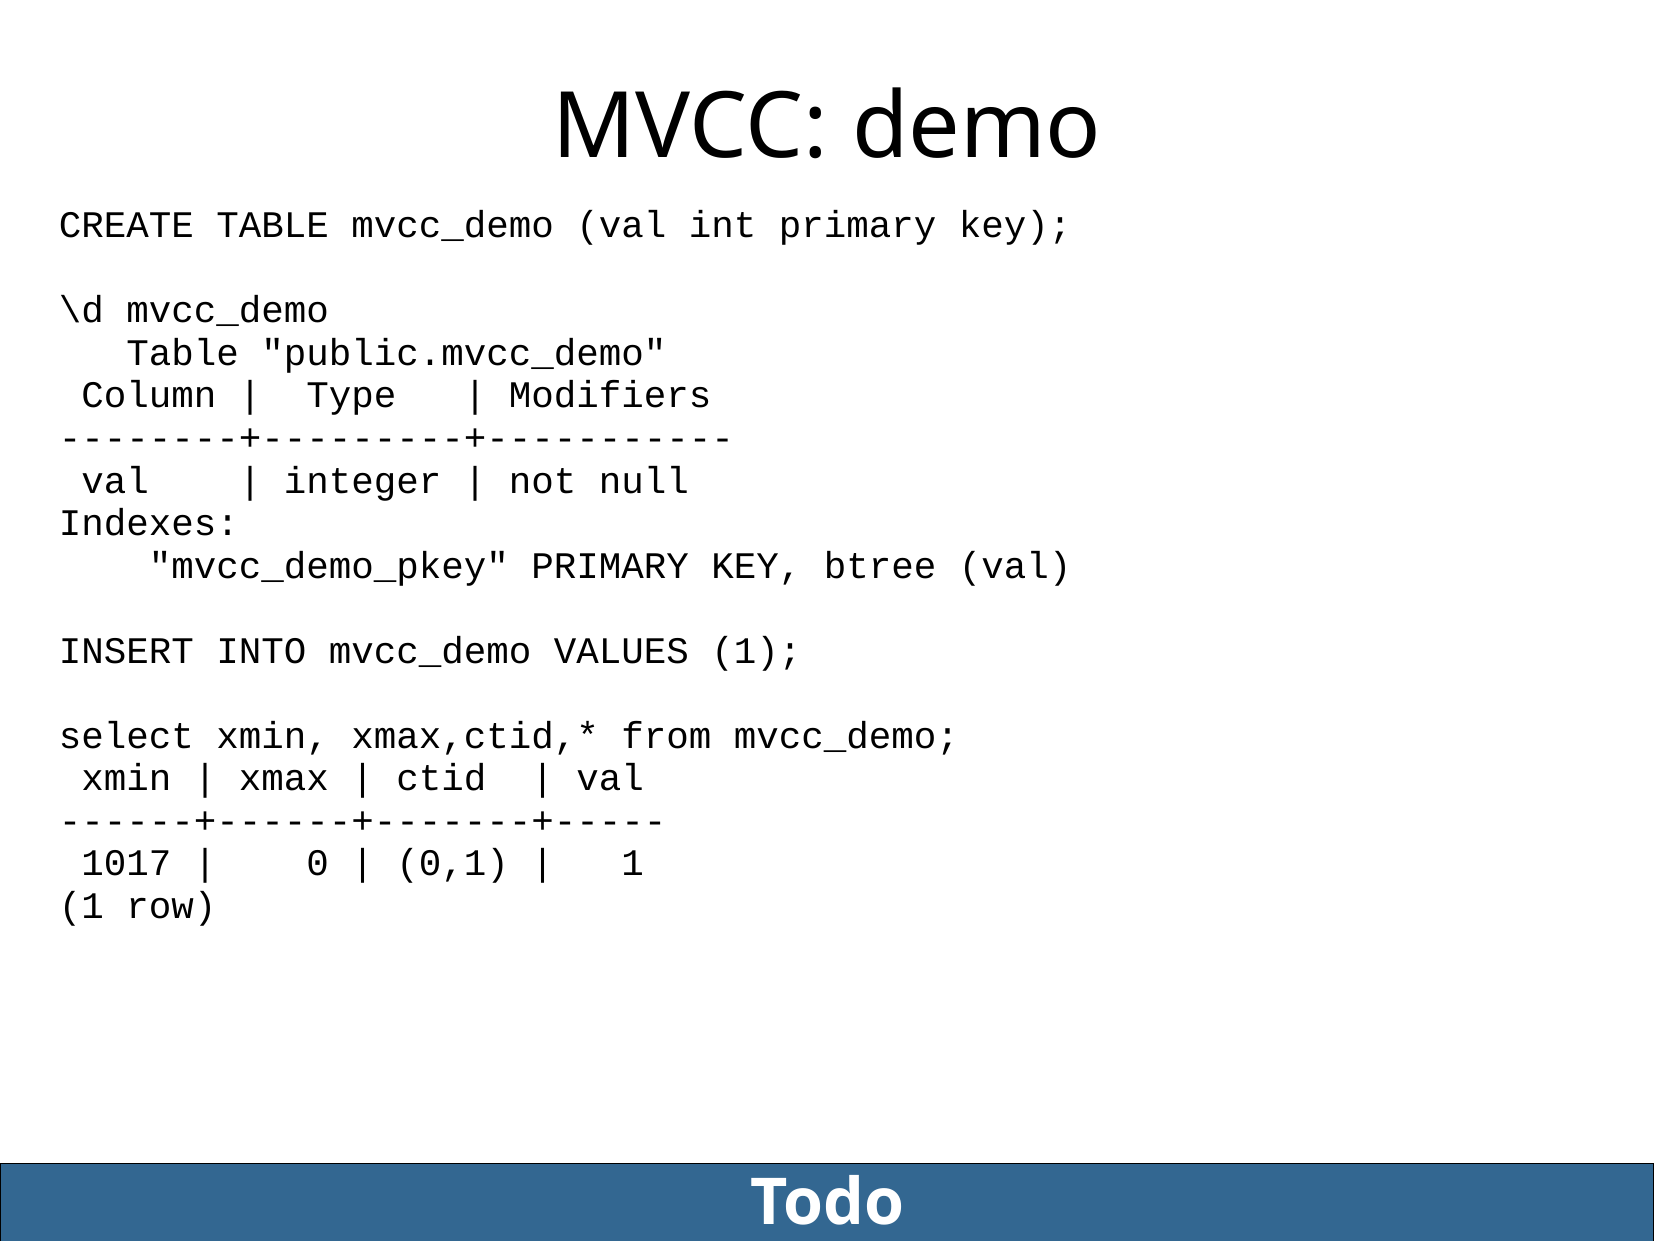

# MVCC: demo
CREATE TABLE mvcc_demo (val int primary key);
\d mvcc_demo
 Table "public.mvcc_demo"
 Column | Type | Modifiers
--------+---------+-----------
 val | integer | not null
Indexes:
 "mvcc_demo_pkey" PRIMARY KEY, btree (val)
INSERT INTO mvcc_demo VALUES (1);
select xmin, xmax,ctid,* from mvcc_demo;
 xmin | xmax | ctid | val
------+------+-------+-----
 1017 | 0 | (0,1) | 1
(1 row)